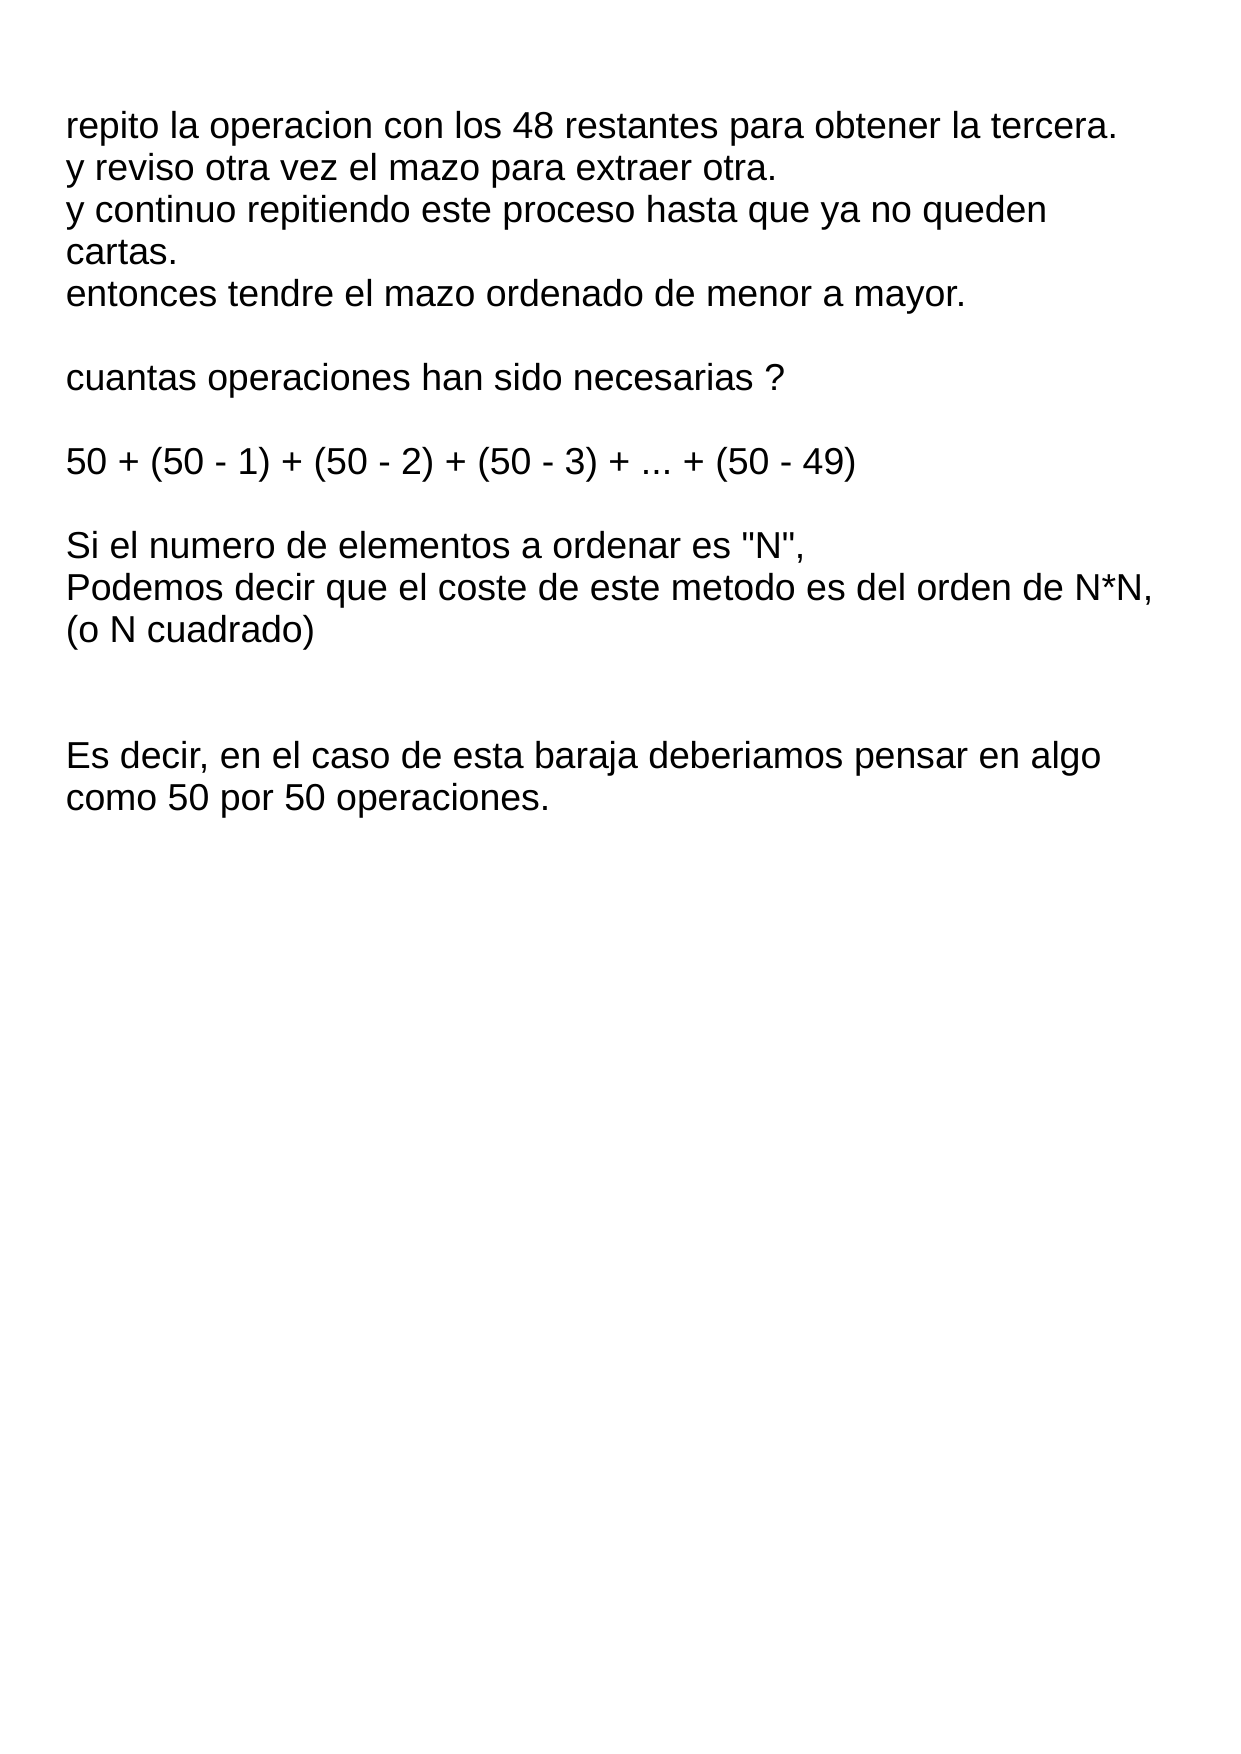

repito la operacion con los 48 restantes para obtener la tercera.
y reviso otra vez el mazo para extraer otra.
y continuo repitiendo este proceso hasta que ya no queden cartas.
entonces tendre el mazo ordenado de menor a mayor.
cuantas operaciones han sido necesarias ?
50 + (50 - 1) + (50 - 2) + (50 - 3) + ... + (50 - 49)
Si el numero de elementos a ordenar es "N",
Podemos decir que el coste de este metodo es del orden de N*N,
(o N cuadrado)
Es decir, en el caso de esta baraja deberiamos pensar en algo como 50 por 50 operaciones.